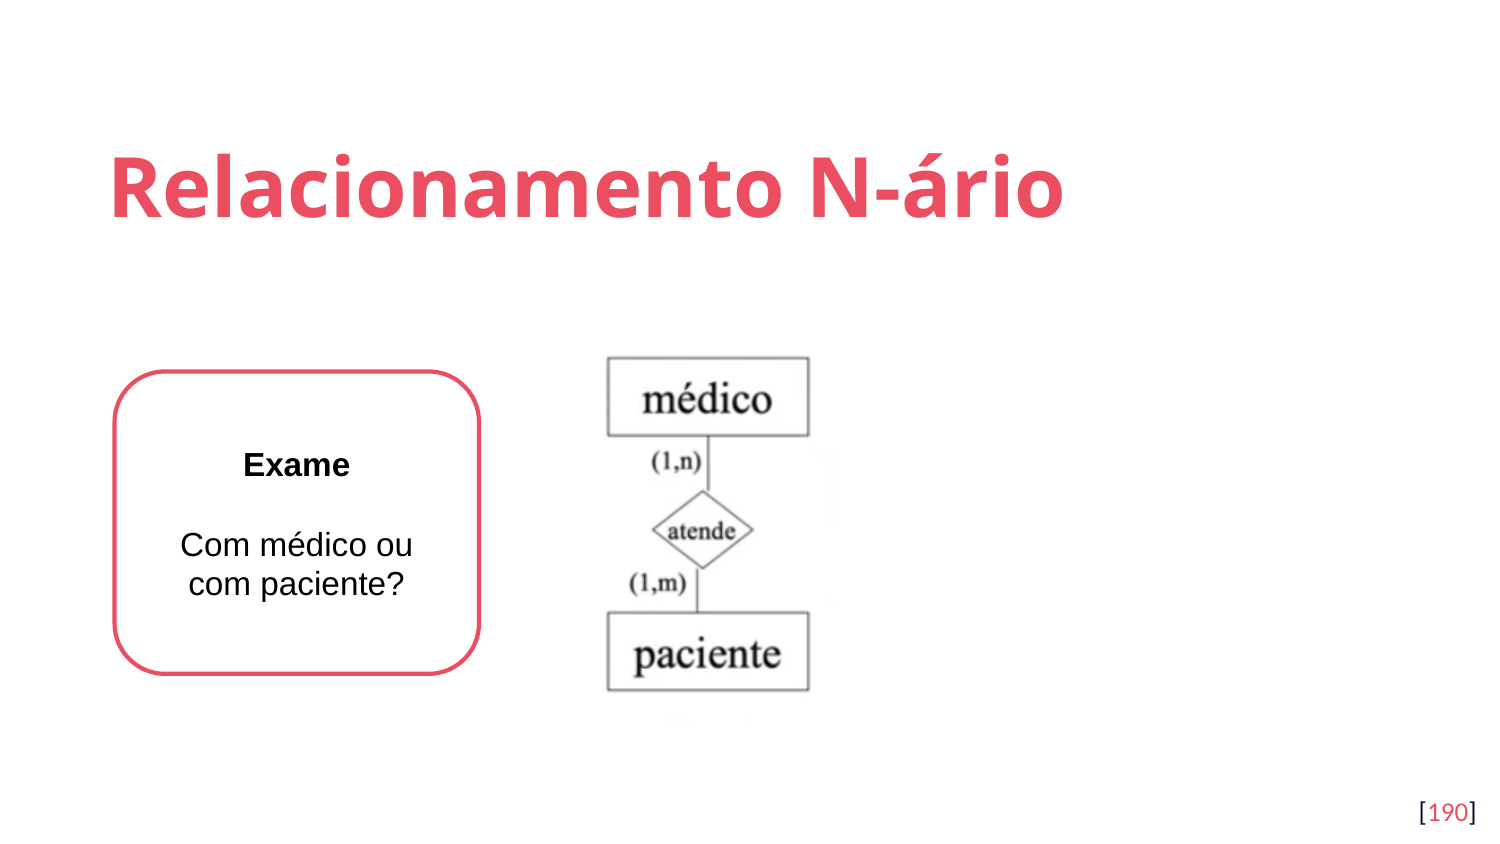

Relacionamento N-ário
Exame
Com médico ou com paciente?